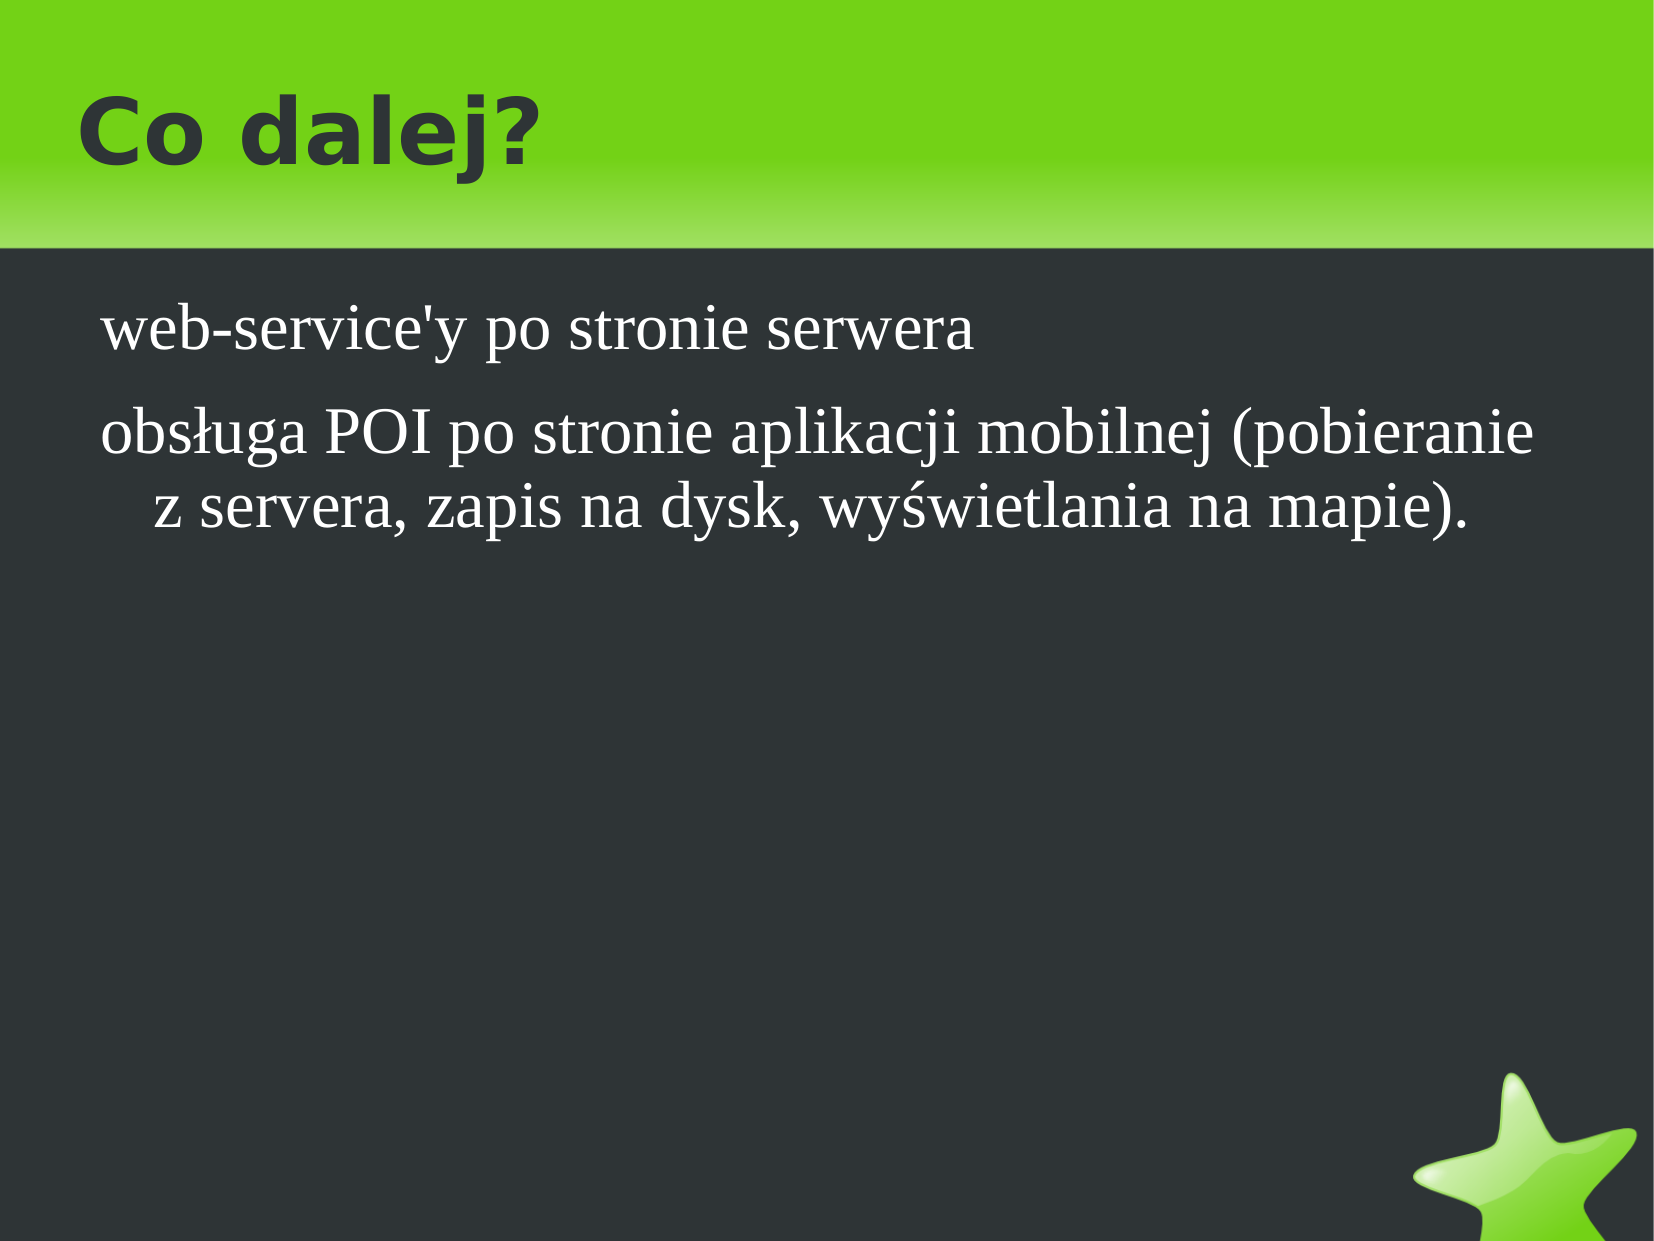

# Co dalej?
web-service'y po stronie serwera
obsługa POI po stronie aplikacji mobilnej (pobieranie z servera, zapis na dysk, wyświetlania na mapie).